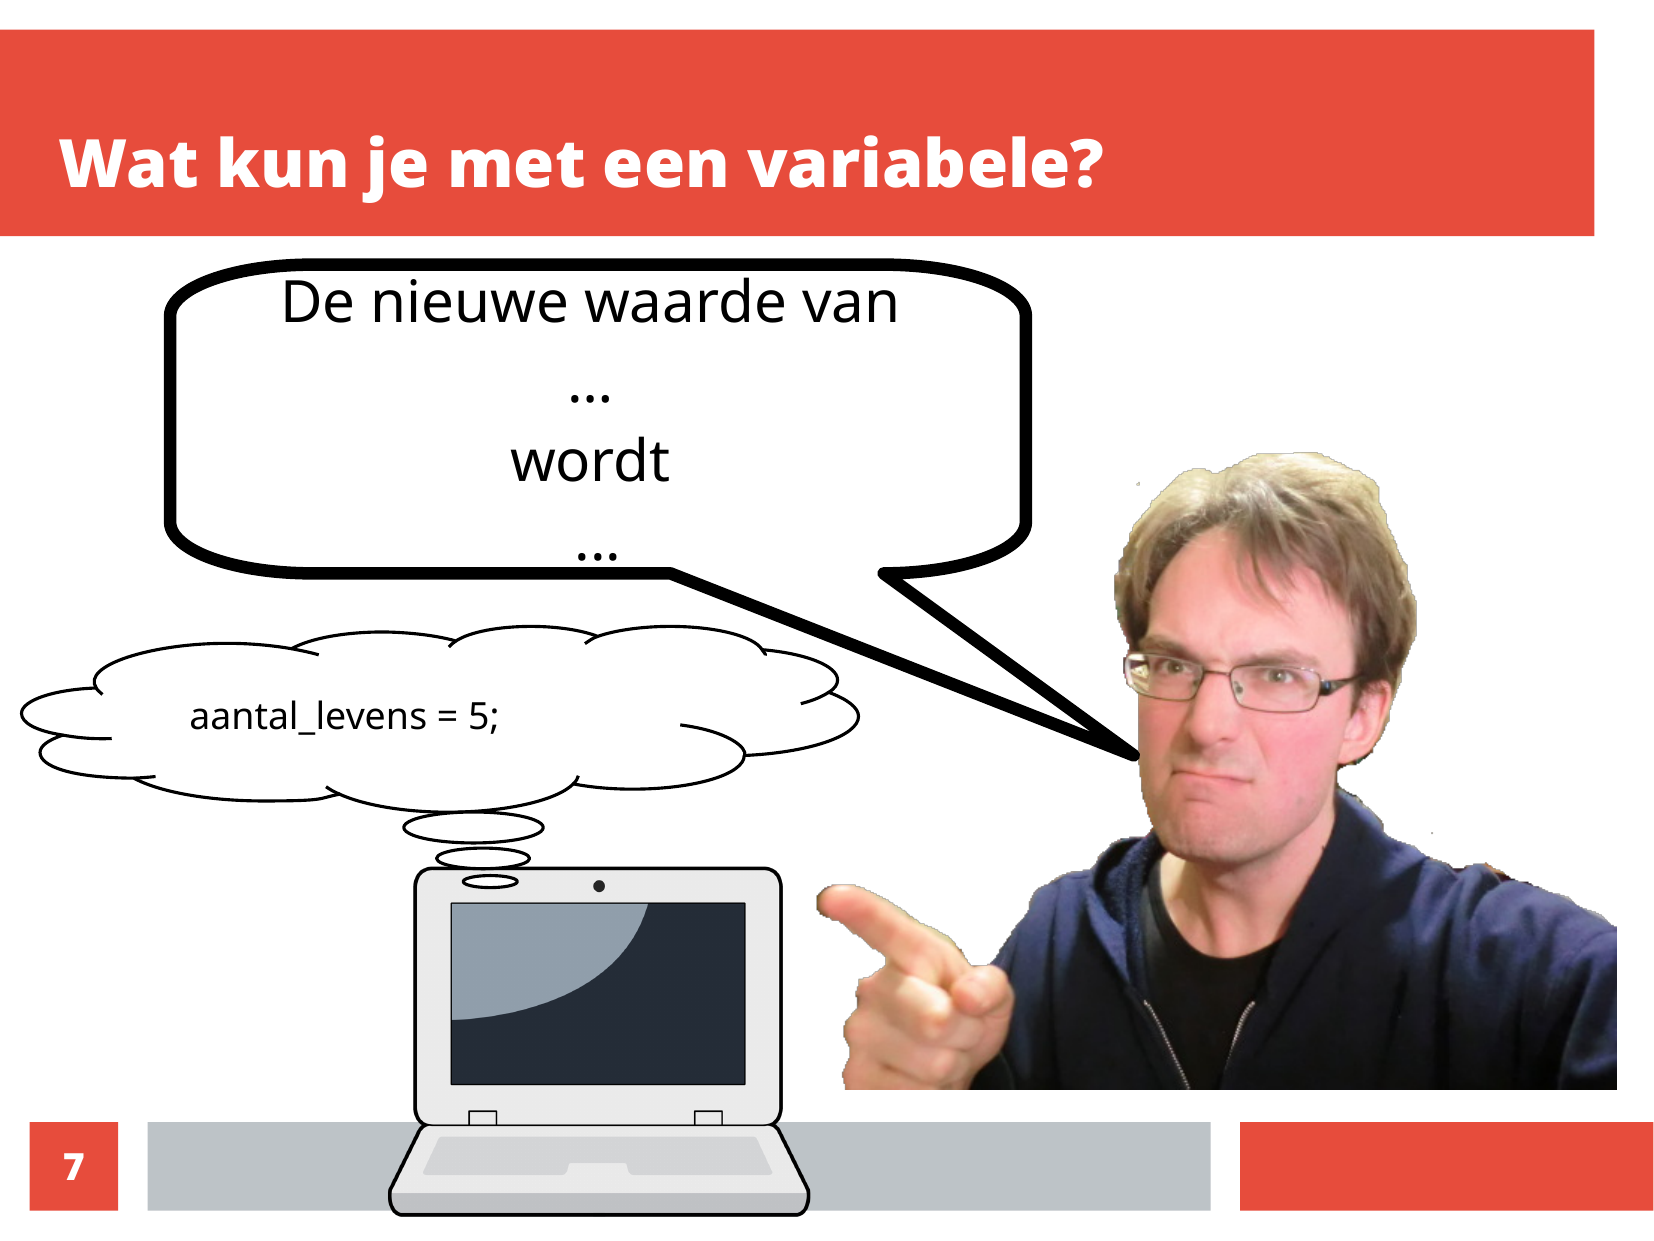

# Wat kun je met een variabele?
De nieuwe waarde van
…
wordt
...
aantal_levens = 5;
7